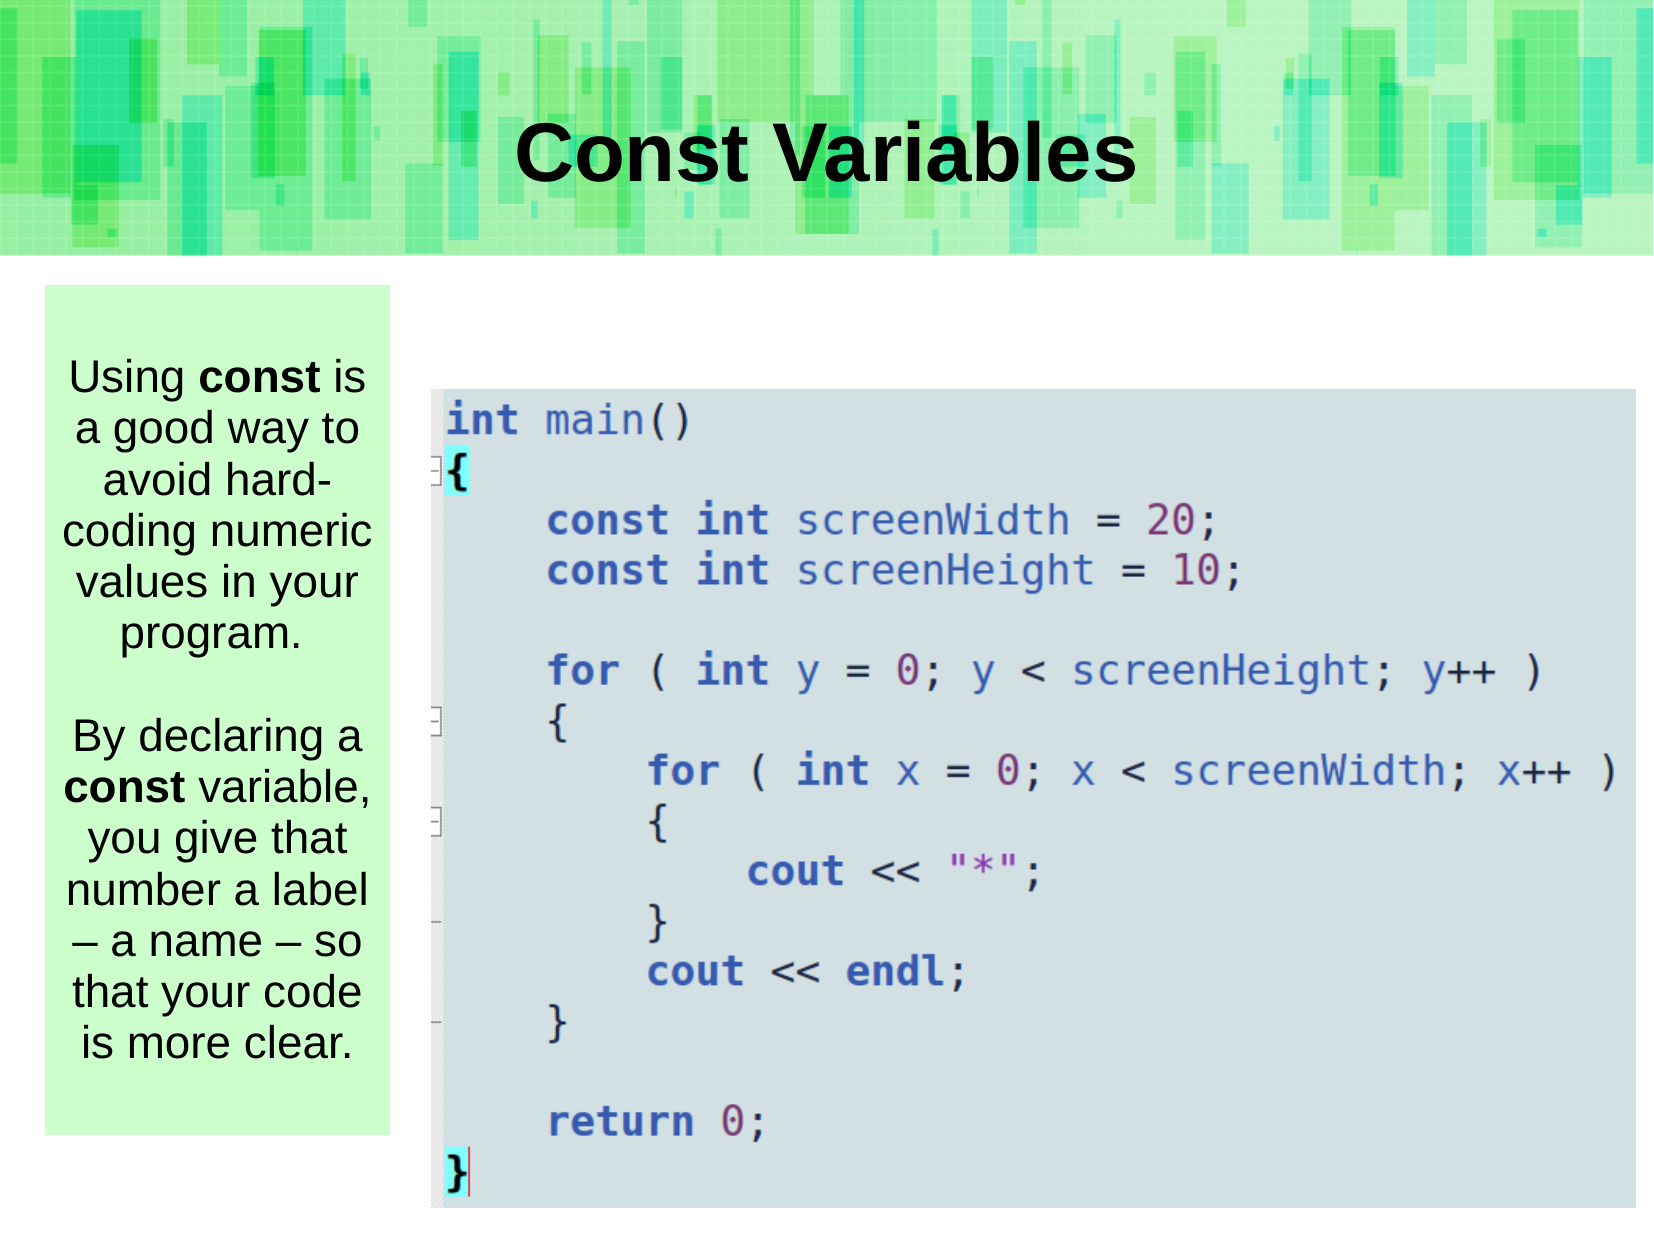

# Const Variables
Using const is a good way to avoid hard-coding numeric values in your program.
By declaring a const variable, you give that number a label – a name – so that your code is more clear.
“while not done”